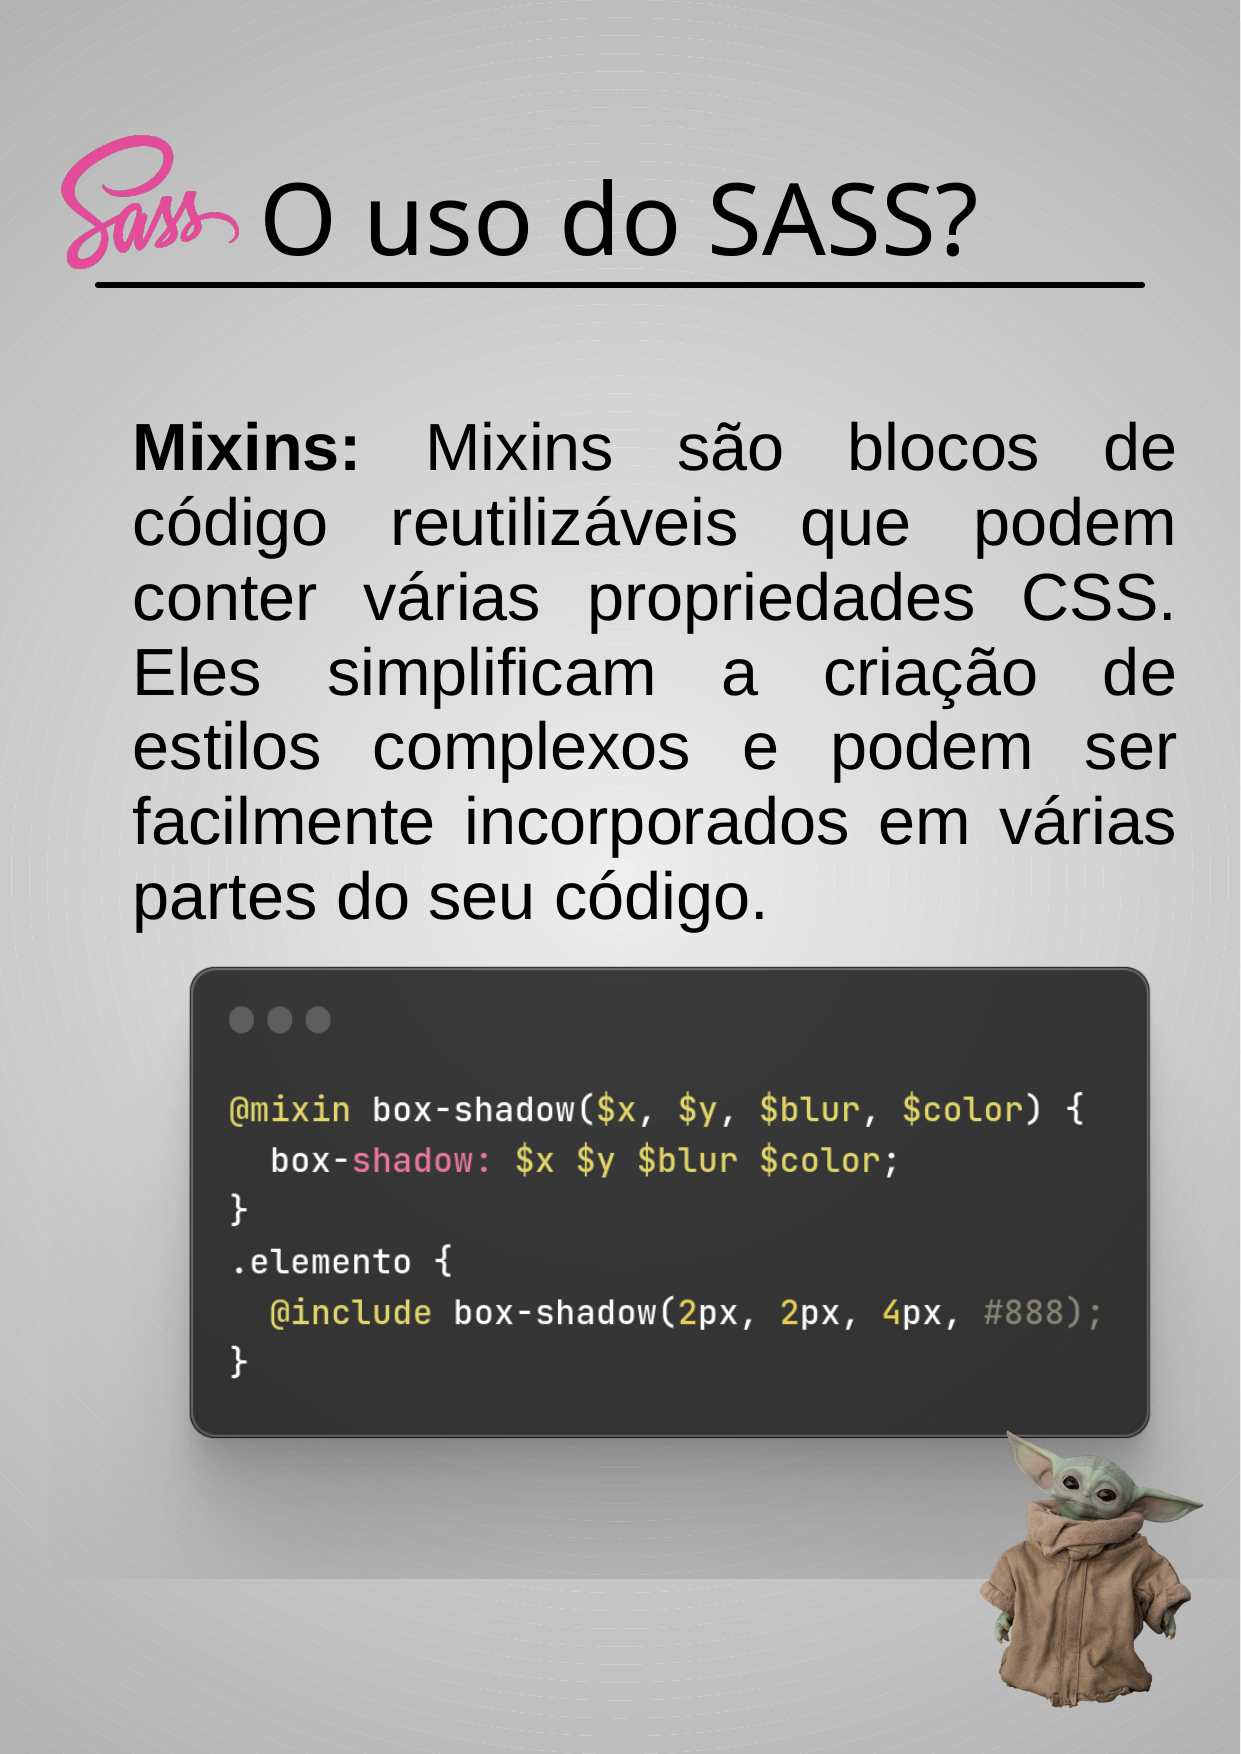

# O uso do SASS?
Mixins: Mixins são blocos de código reutilizáveis que podem conter várias propriedades CSS. Eles simplificam a criação de estilos complexos e podem ser facilmente incorporados em várias partes do seu código.